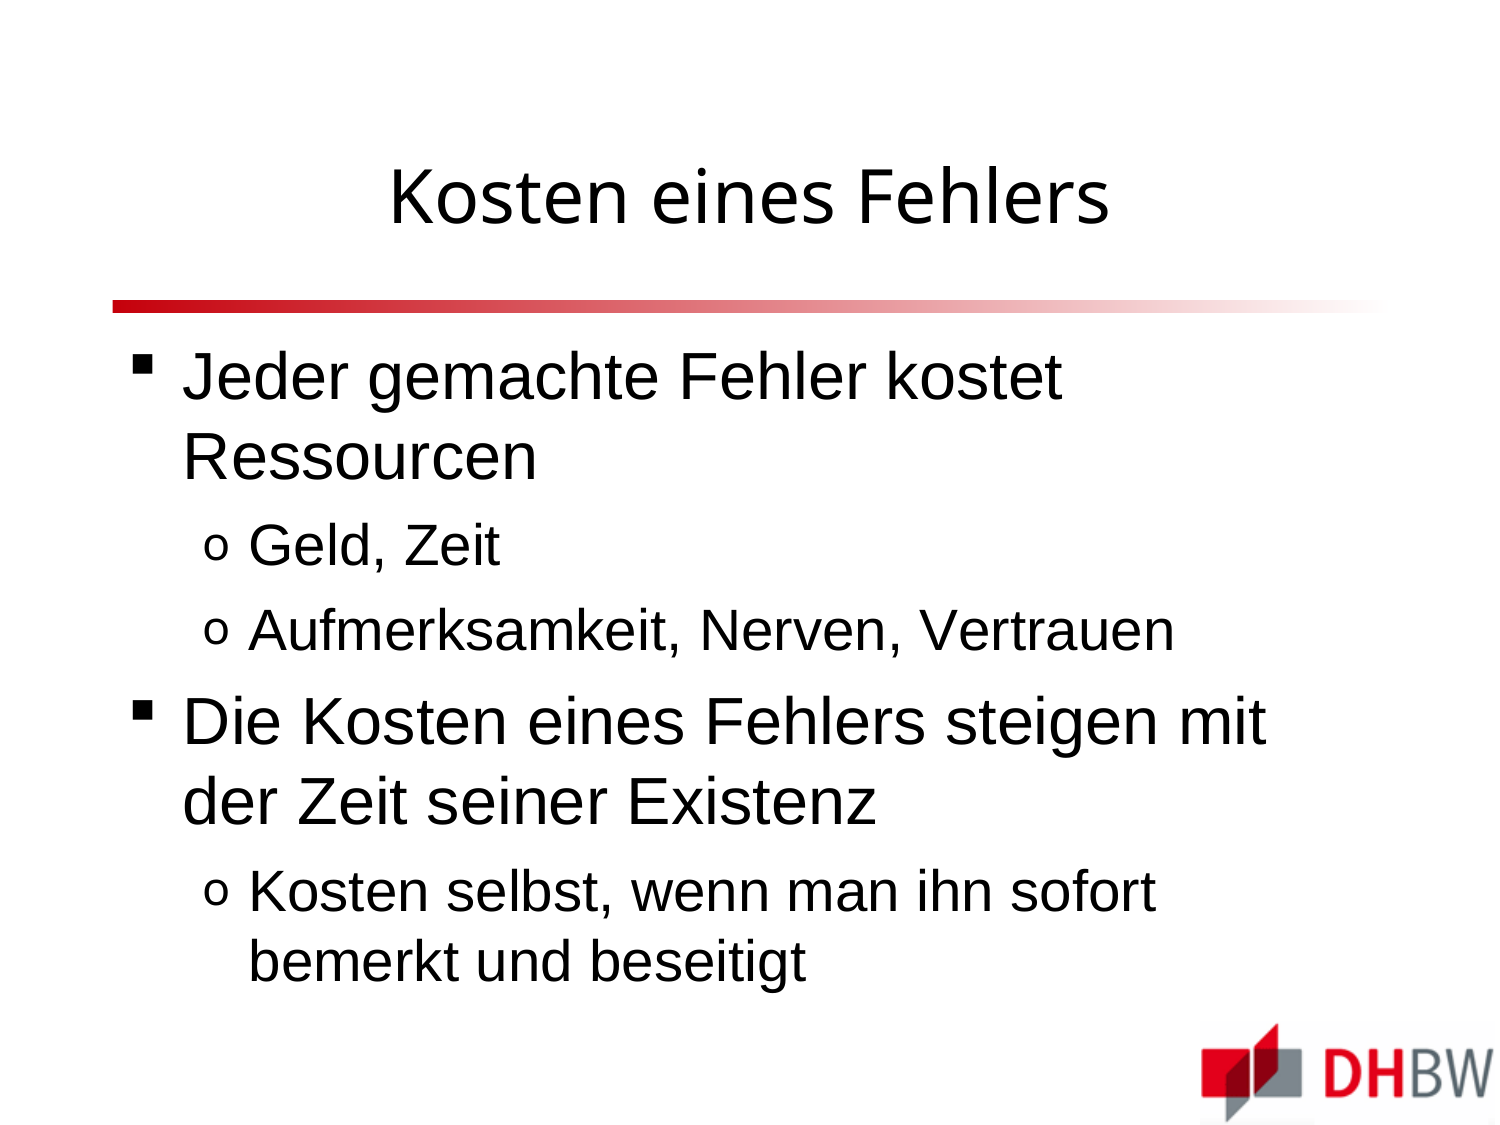

# Kosten eines Fehlers
Jeder gemachte Fehler kostet Ressourcen
Geld, Zeit
Aufmerksamkeit, Nerven, Vertrauen
Die Kosten eines Fehlers steigen mit der Zeit seiner Existenz
Kosten selbst, wenn man ihn sofort bemerkt und beseitigt